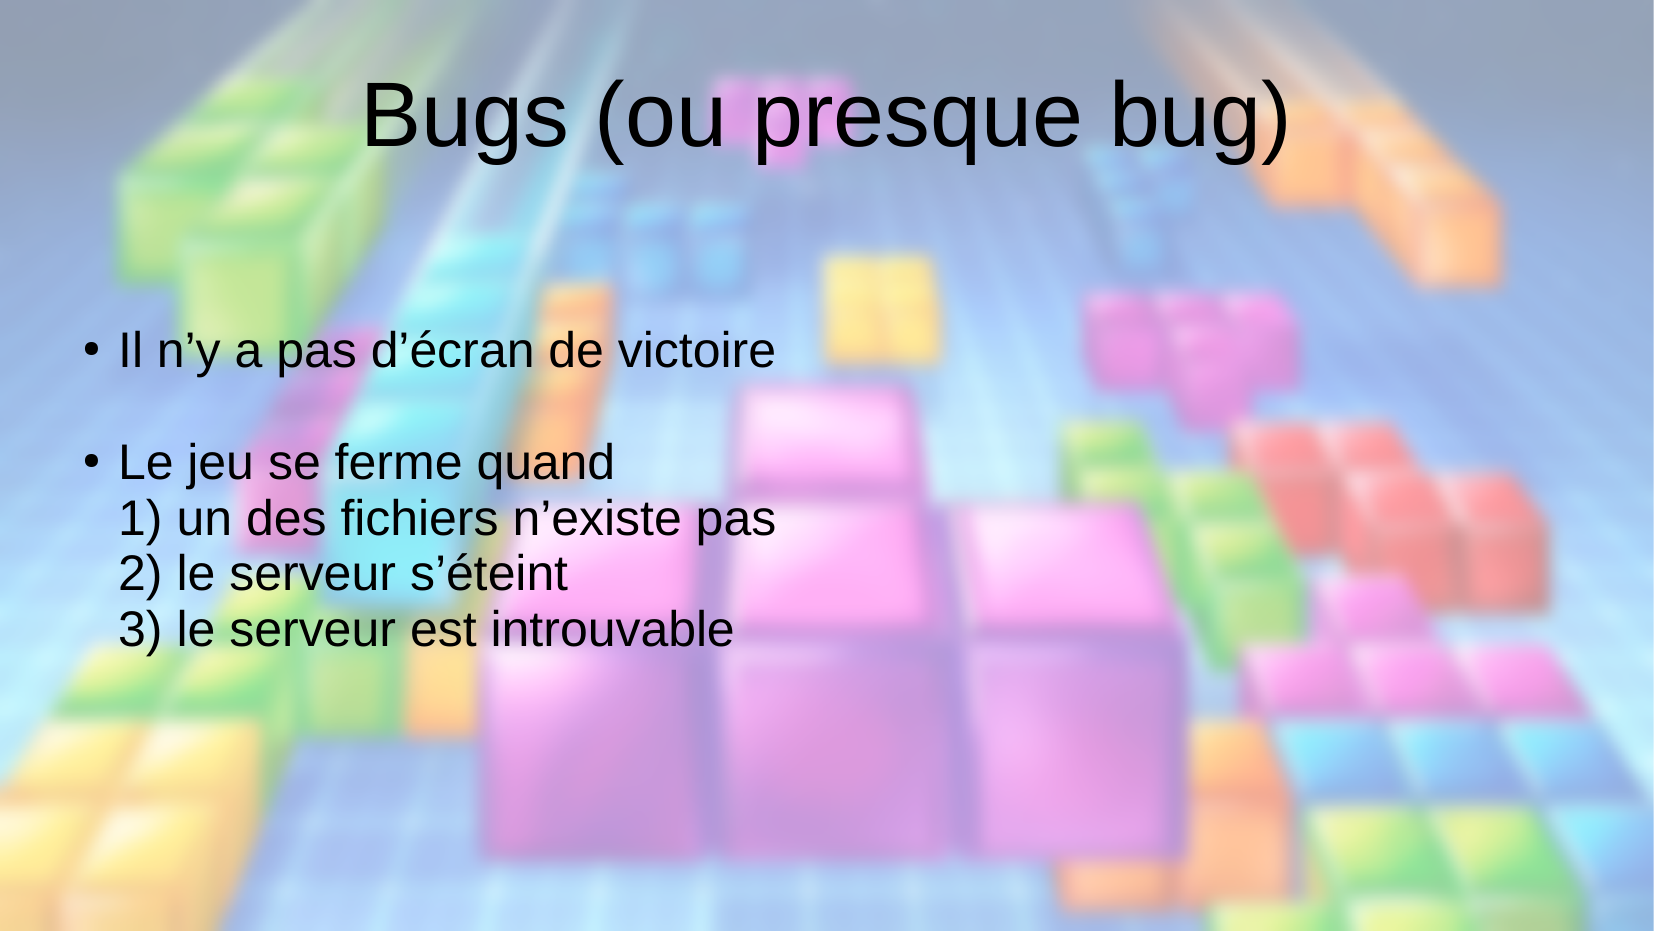

# Bugs (ou presque bug)
Il n’y a pas d’écran de victoire
Le jeu se ferme quand
 un des fichiers n’existe pas
 le serveur s’éteint
 le serveur est introuvable